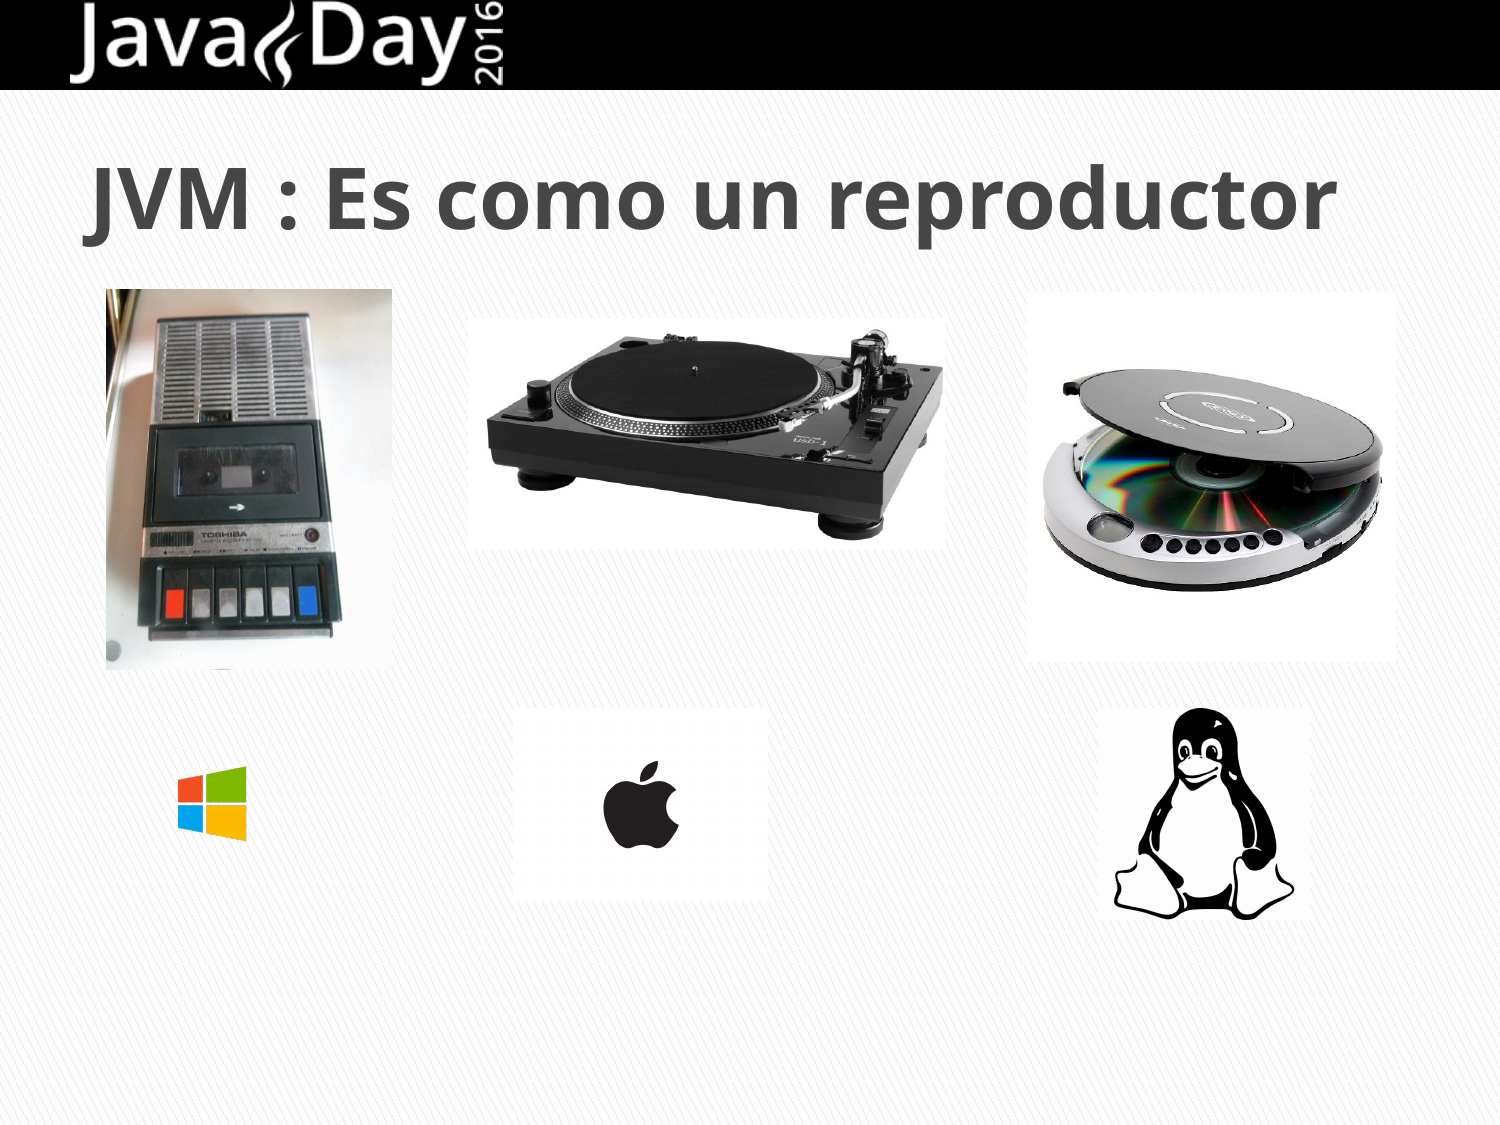

# JVM : Es como un reproductor